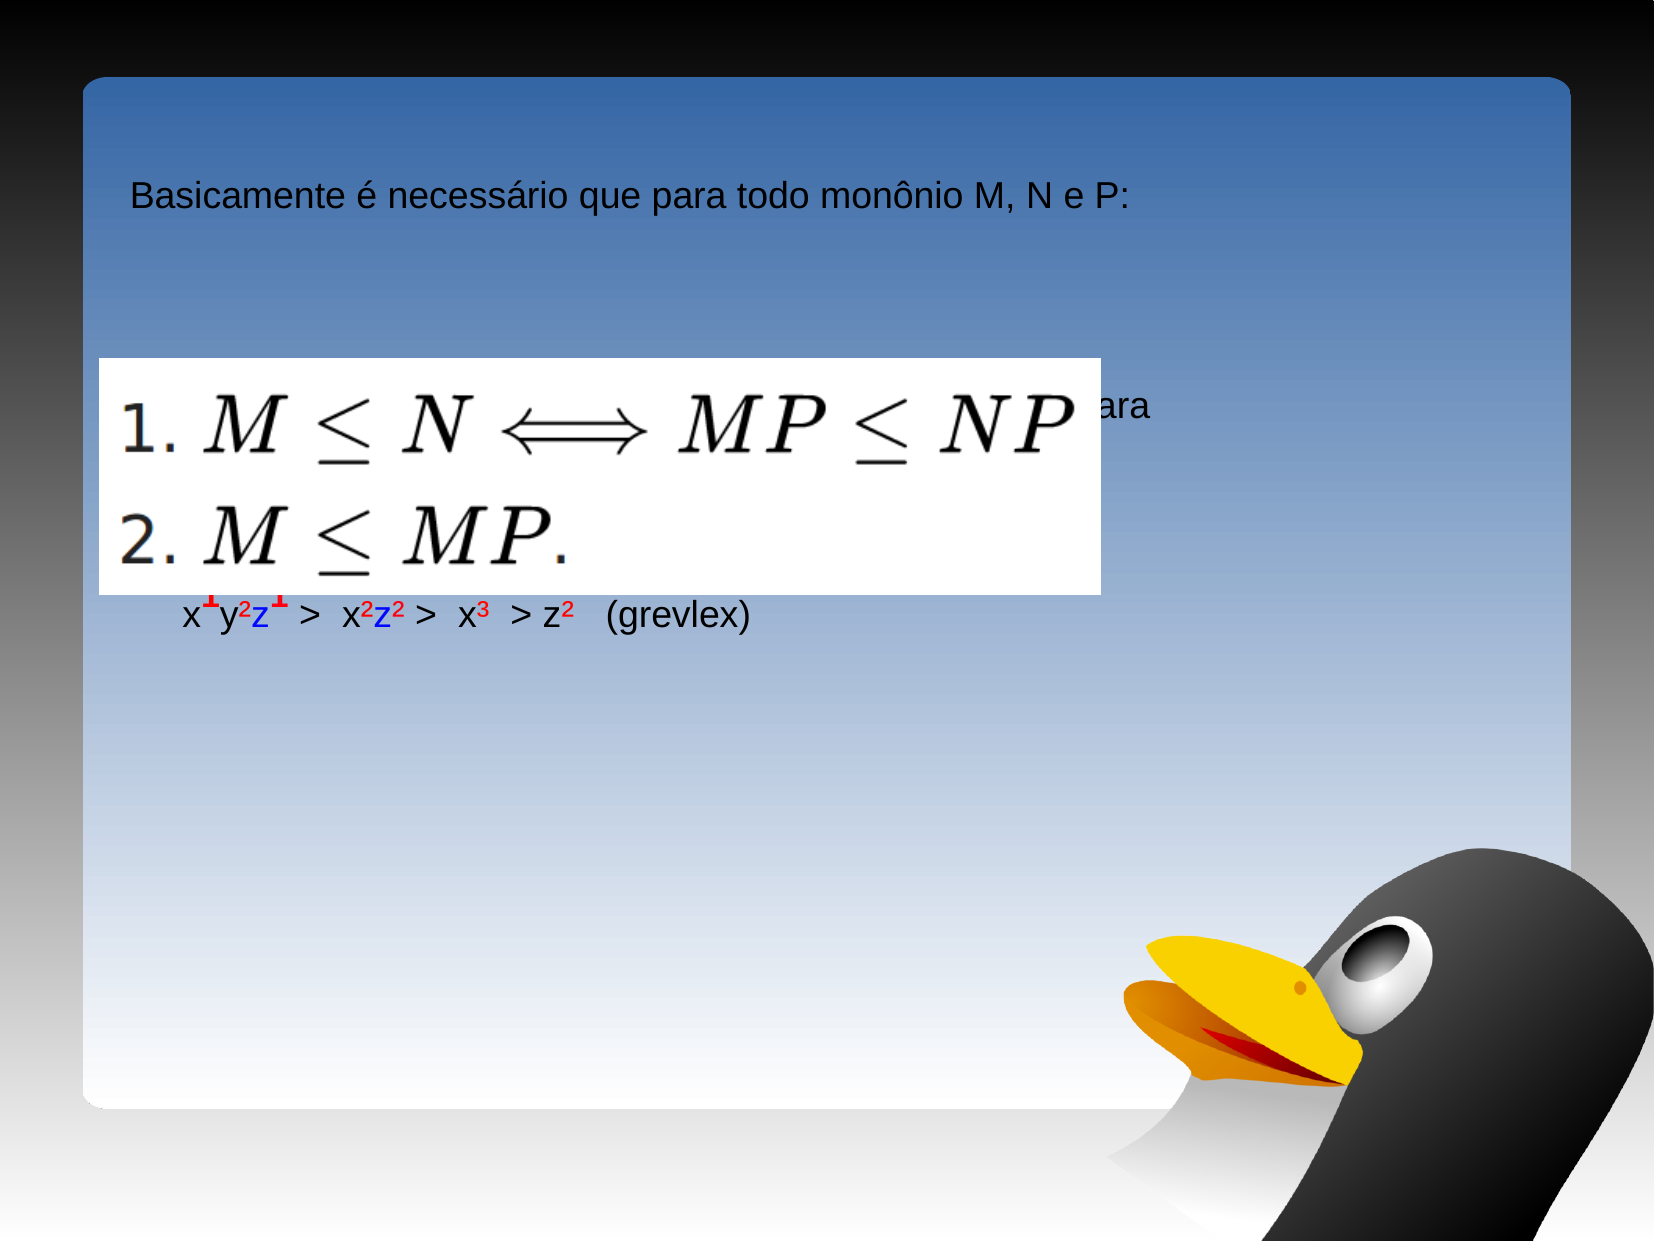

Basicamente é necessário que para todo monônio M, N e P:
Qual a ordem mais interessante para
xy²z, z², x³ e x²z²?
	 x³ > x²z² > xy²z > z² (lex)
 x²z² > x1y²z1 > x³ > z² (glex)
 x1y²z1 > x²z² > x³ > z² (grevlex)